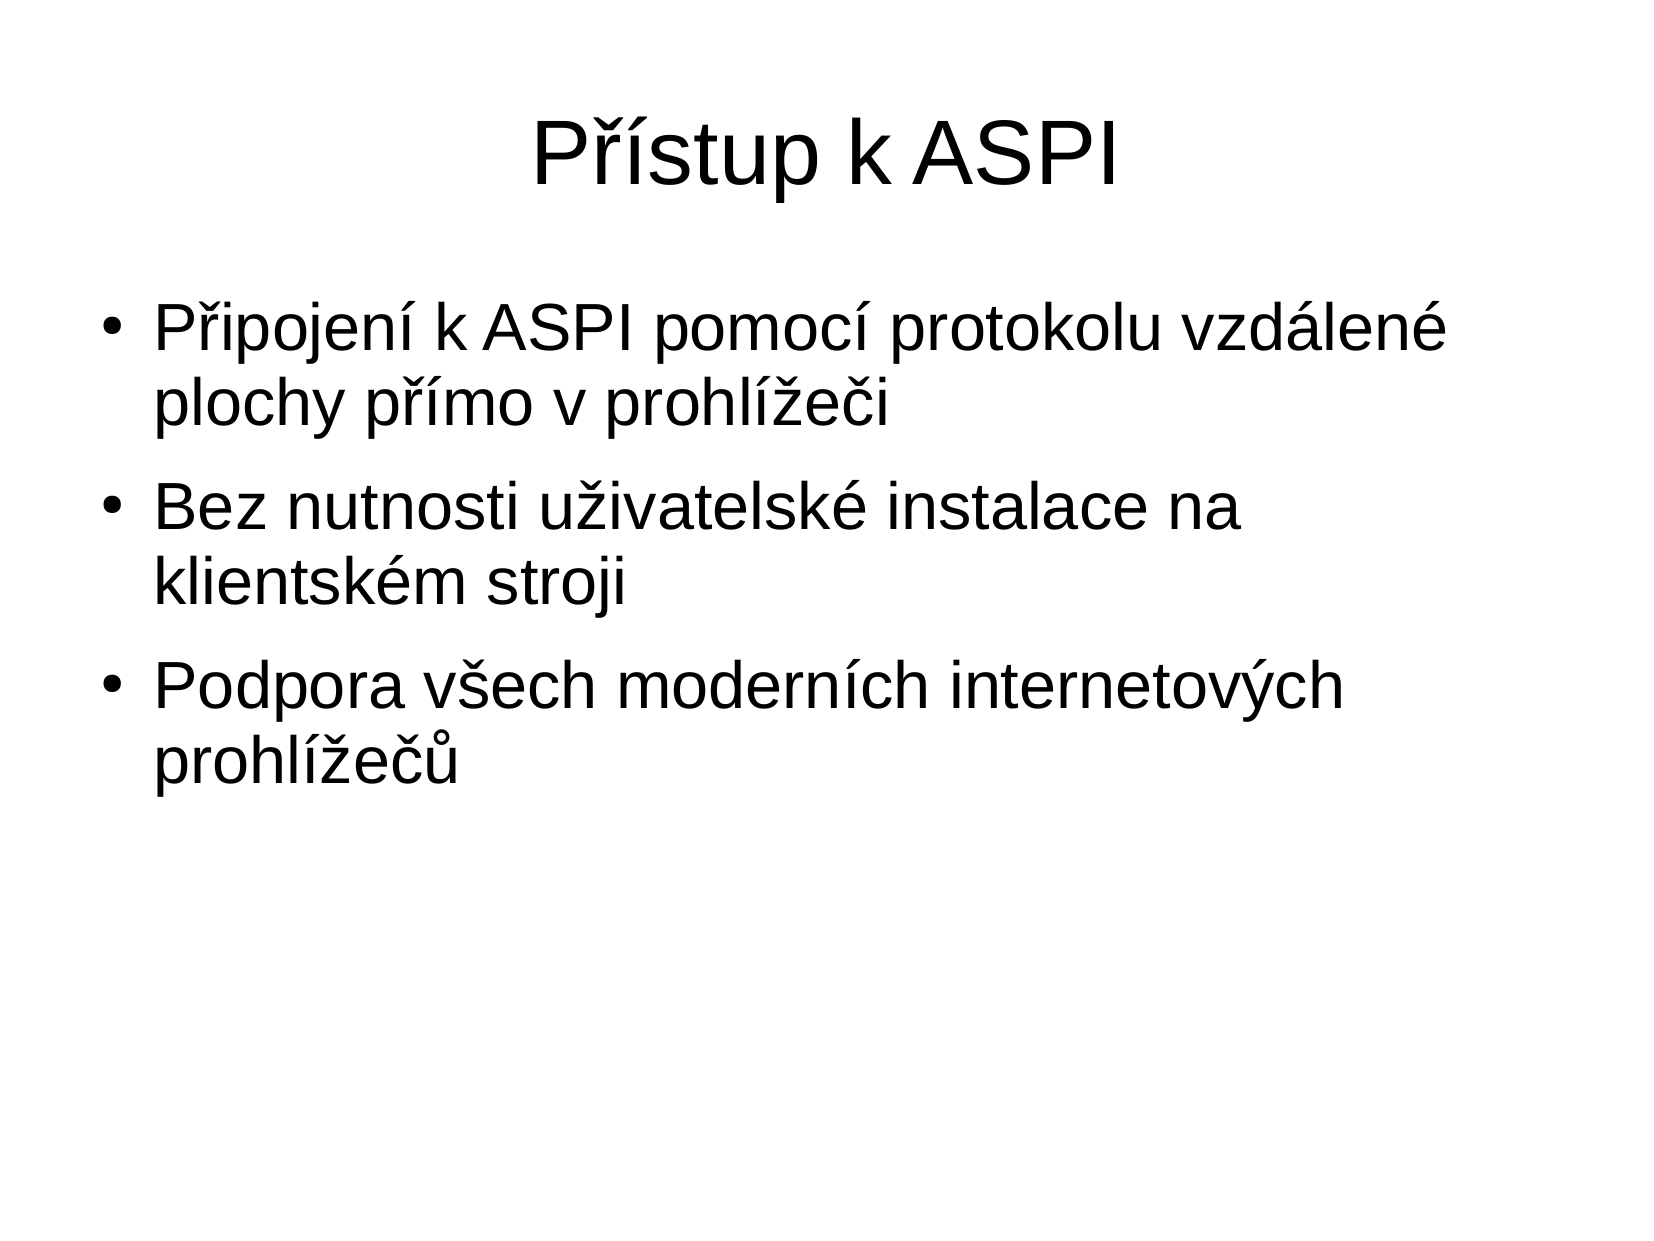

# Přístup k ASPI
Připojení k ASPI pomocí protokolu vzdálené plochy přímo v prohlížeči
Bez nutnosti uživatelské instalace na klientském stroji
Podpora všech moderních internetových prohlížečů